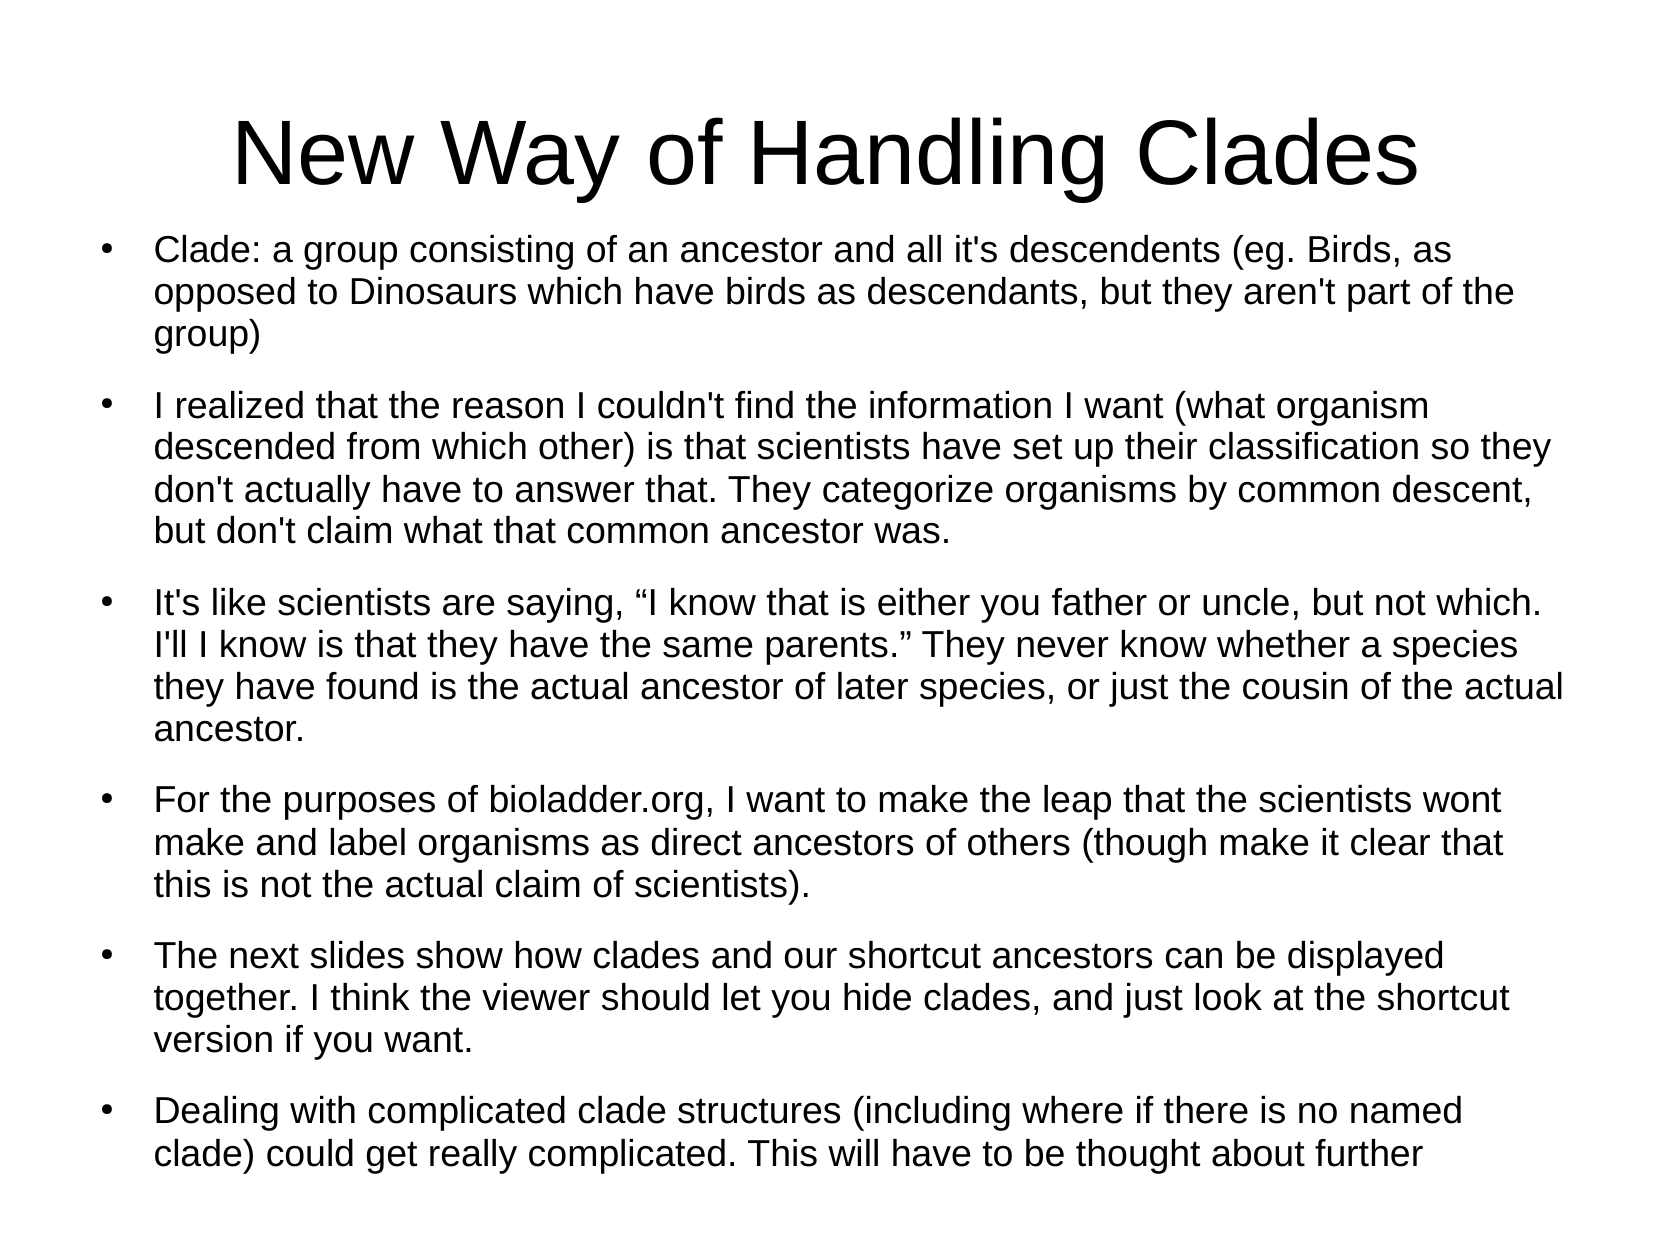

# New Way of Handling Clades
Clade: a group consisting of an ancestor and all it's descendents (eg. Birds, as opposed to Dinosaurs which have birds as descendants, but they aren't part of the group)
I realized that the reason I couldn't find the information I want (what organism descended from which other) is that scientists have set up their classification so they don't actually have to answer that. They categorize organisms by common descent, but don't claim what that common ancestor was.
It's like scientists are saying, “I know that is either you father or uncle, but not which. I'll I know is that they have the same parents.” They never know whether a species they have found is the actual ancestor of later species, or just the cousin of the actual ancestor.
For the purposes of bioladder.org, I want to make the leap that the scientists wont make and label organisms as direct ancestors of others (though make it clear that this is not the actual claim of scientists).
The next slides show how clades and our shortcut ancestors can be displayed together. I think the viewer should let you hide clades, and just look at the shortcut version if you want.
Dealing with complicated clade structures (including where if there is no named clade) could get really complicated. This will have to be thought about further